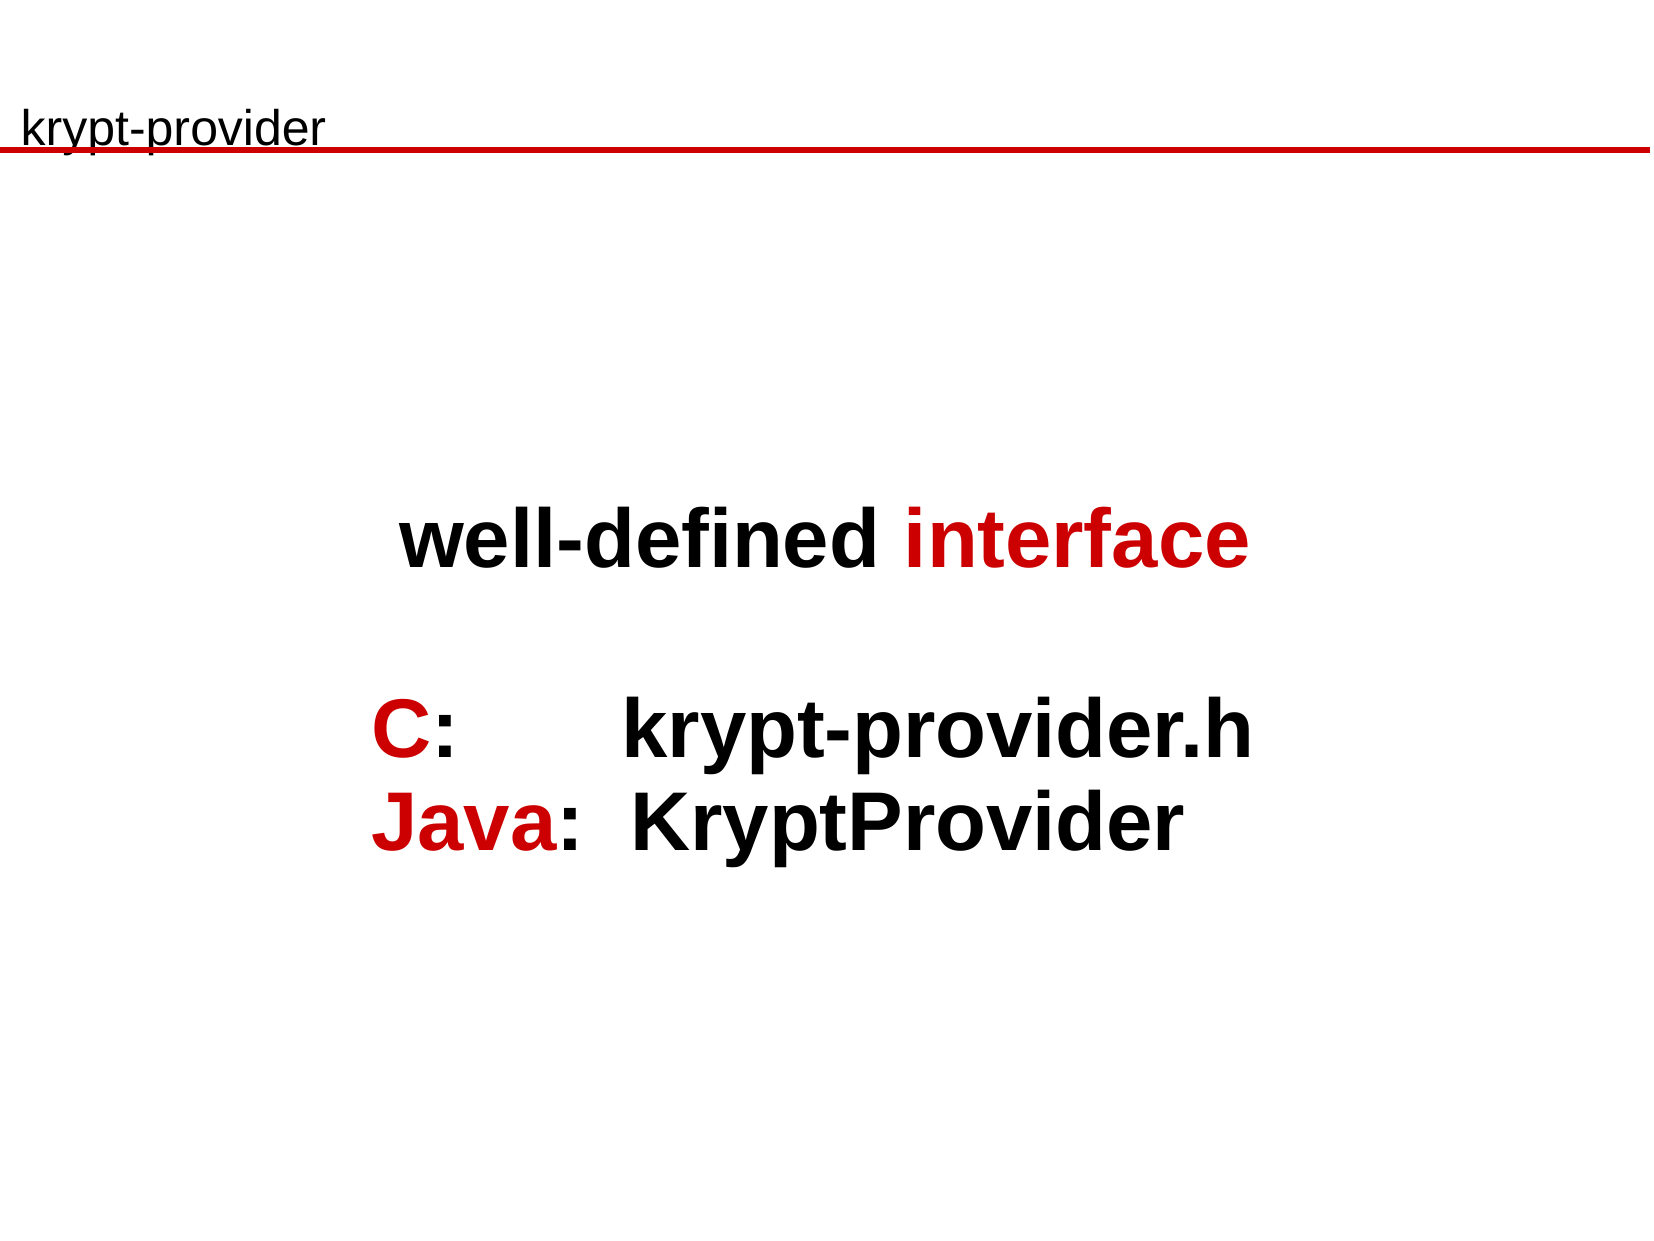

#
krypt-provider
well-defined interface
C: krypt-provider.h
Java: KryptProvider